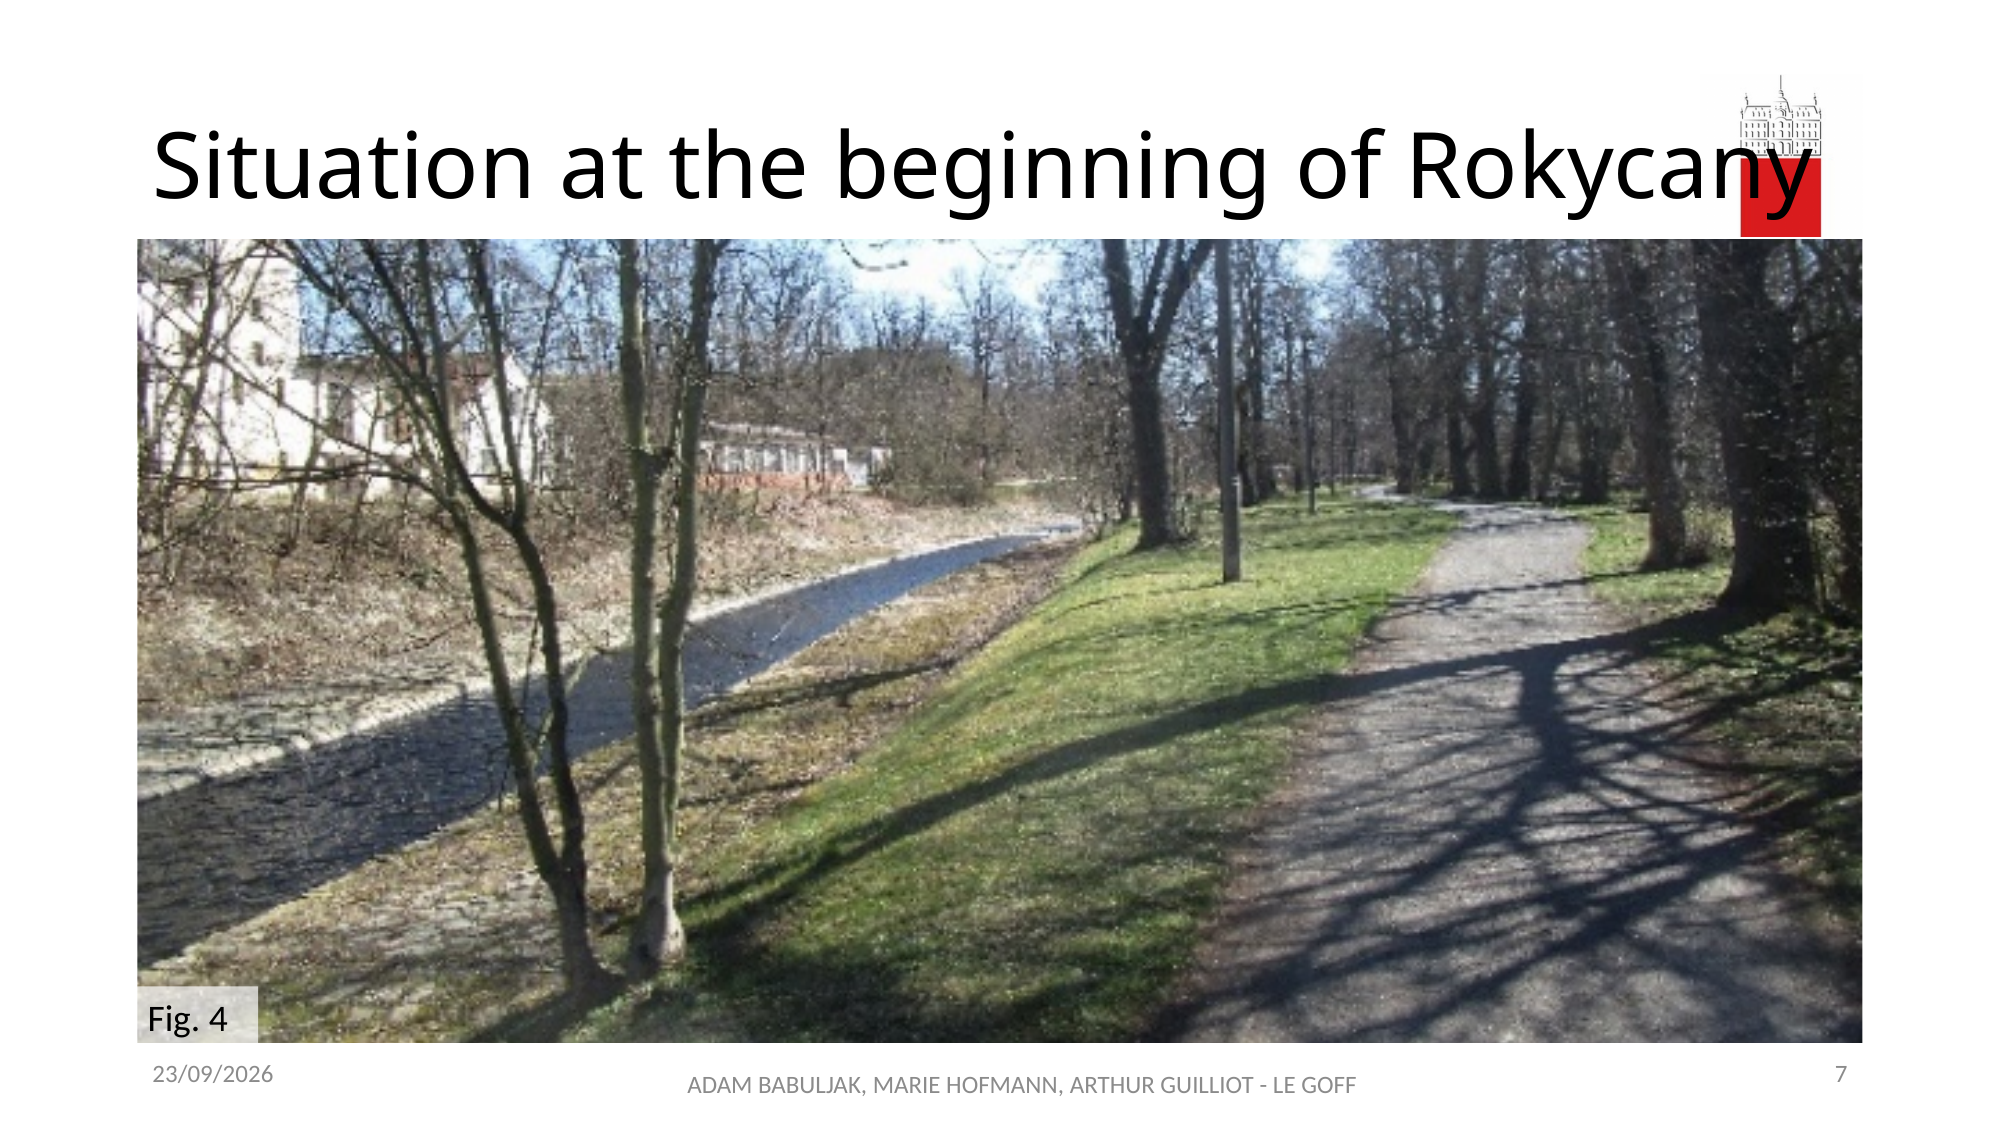

Situation at the beginning of Rokycany
#
Fig. 4
ADAM BABULJAK, MARIE HOFMANN, ARTHUR GUILLIOT - LE GOFF